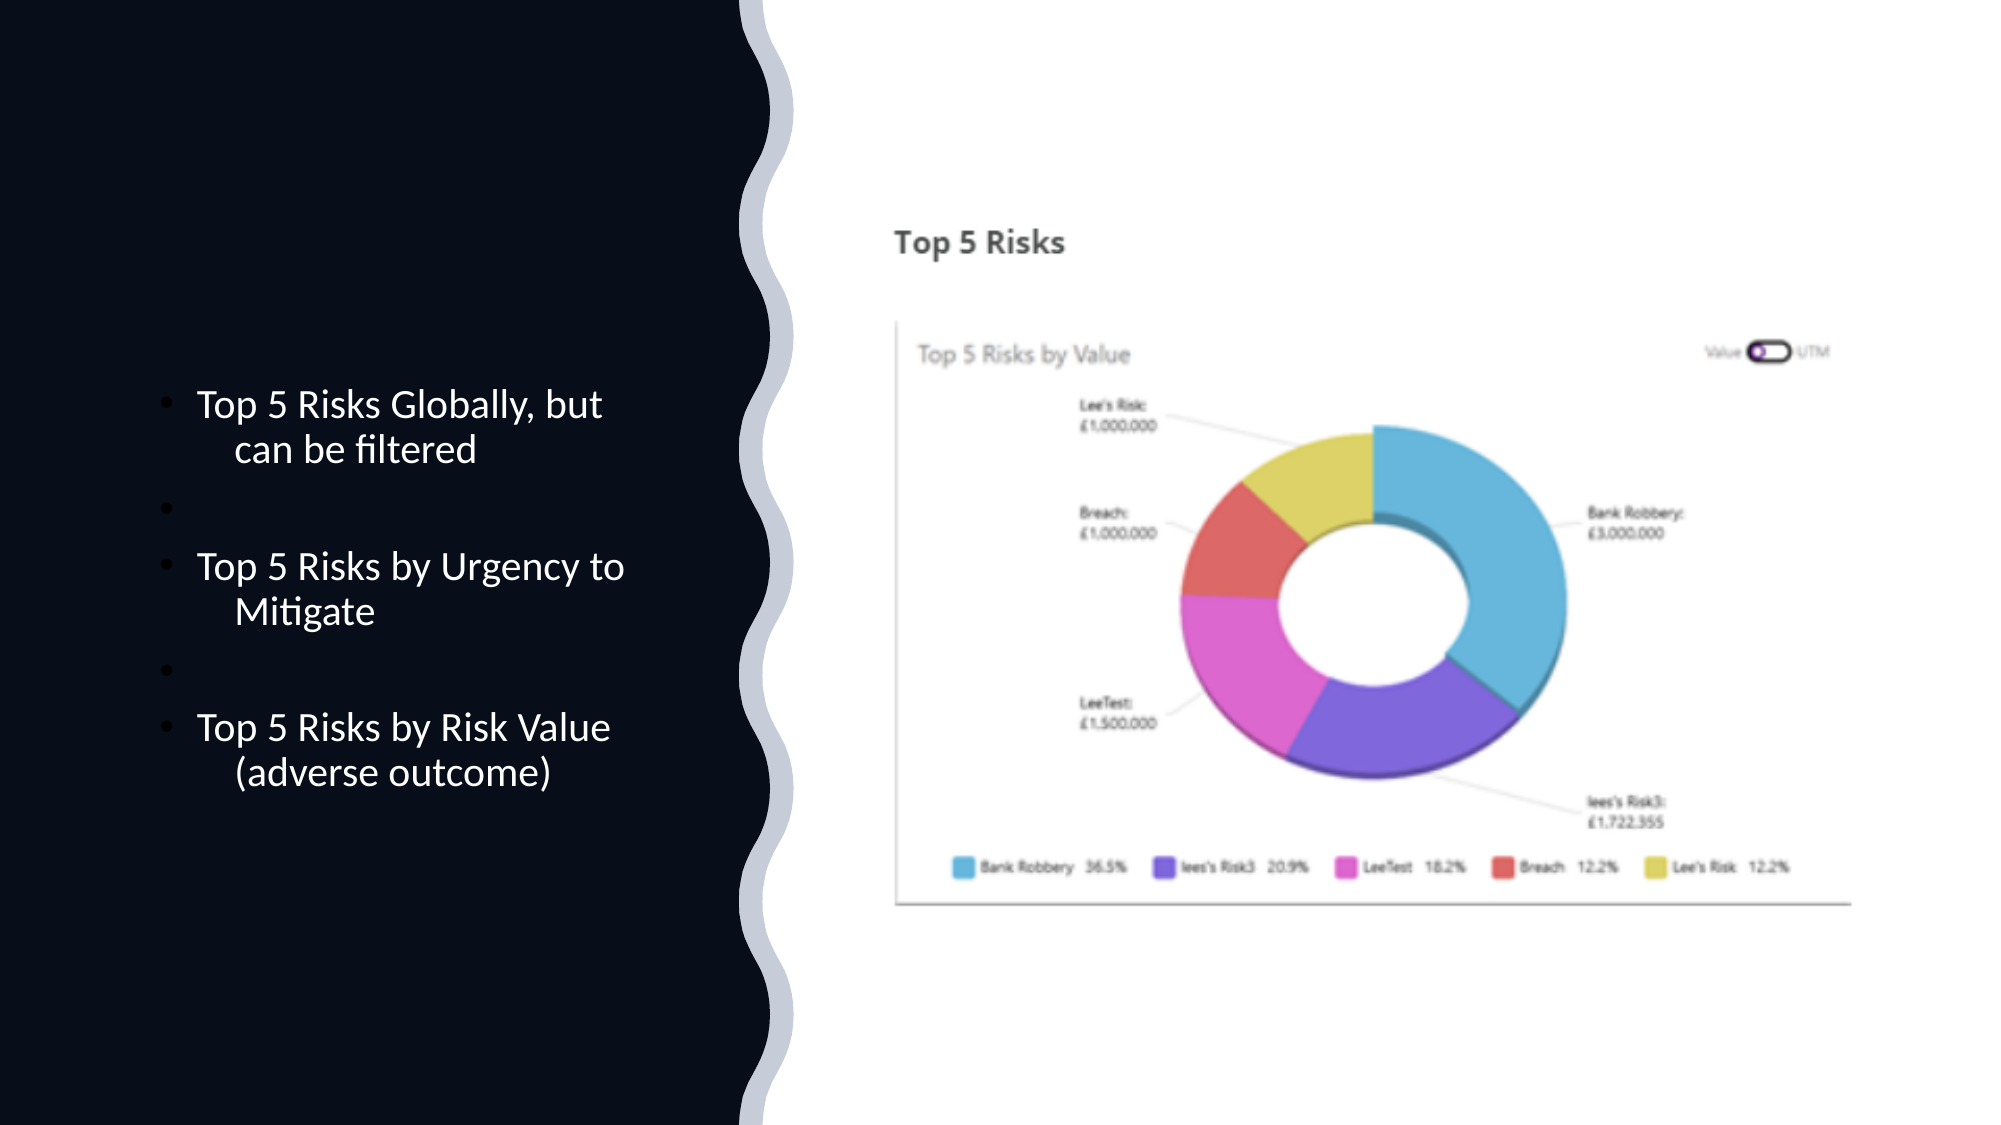

Top 5 Risks Globally, but can be filtered
Top 5 Risks by Urgency to Mitigate
Top 5 Risks by Risk Value (adverse outcome)